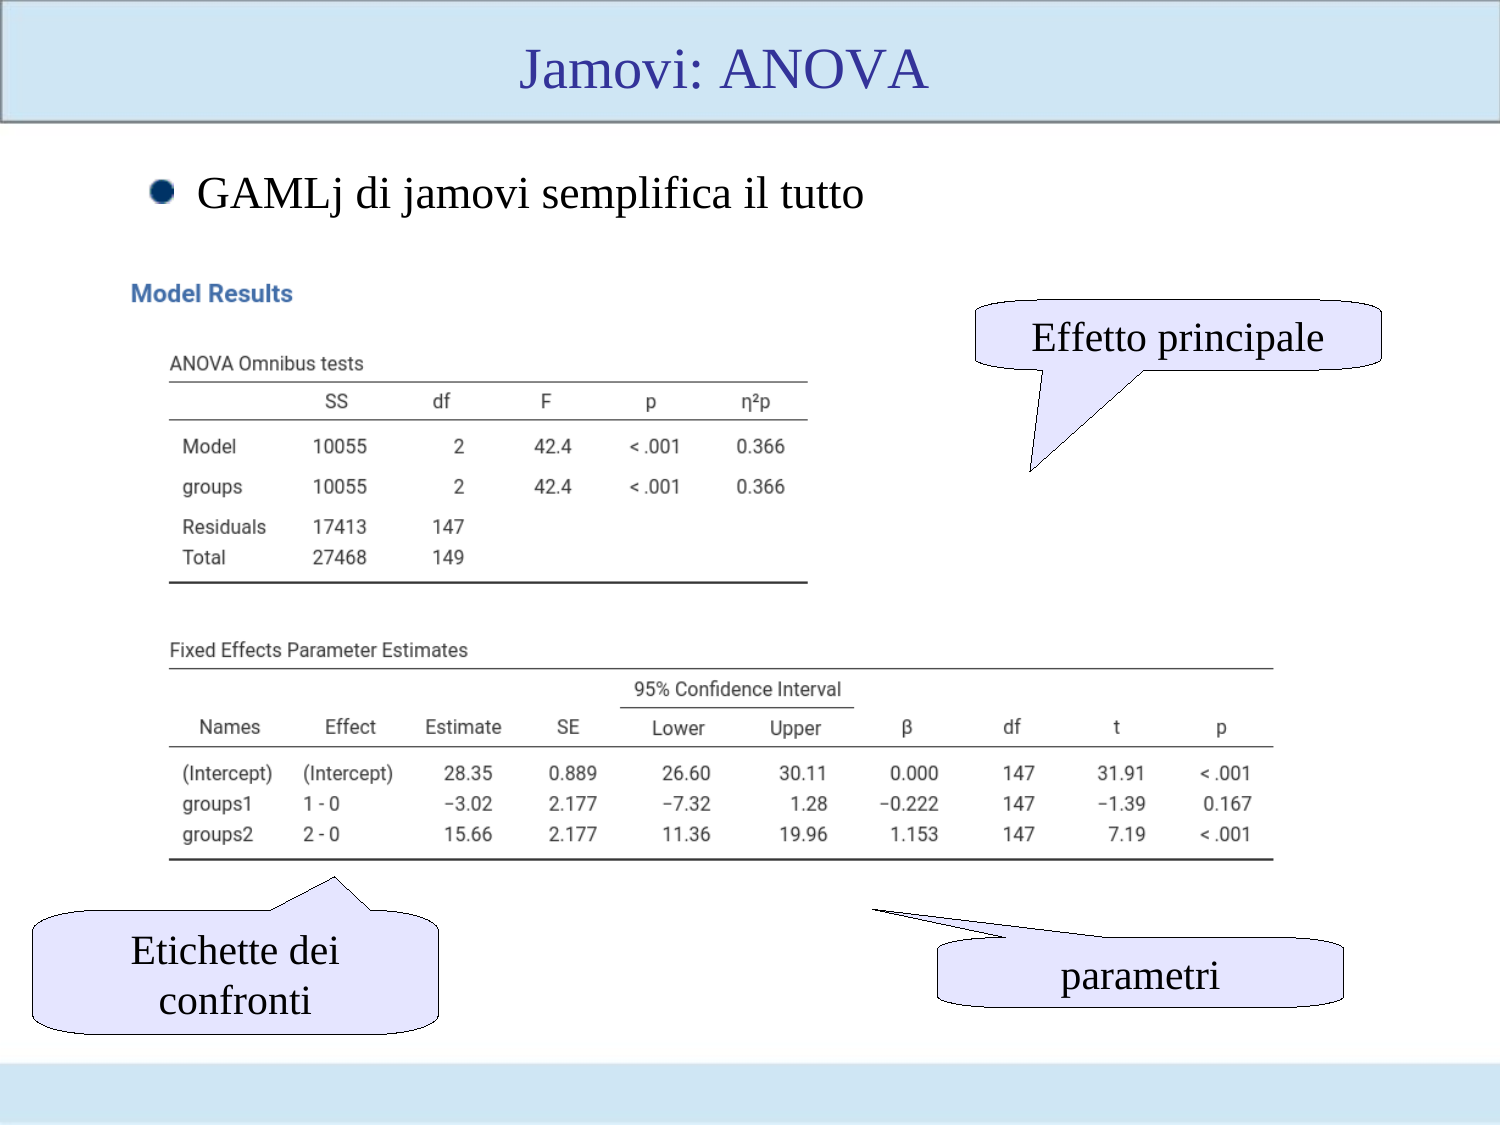

# Jamovi: ANOVA
 GAMLj di jamovi semplifica il tutto
Effetto principale
Etichette dei confronti
parametri
117